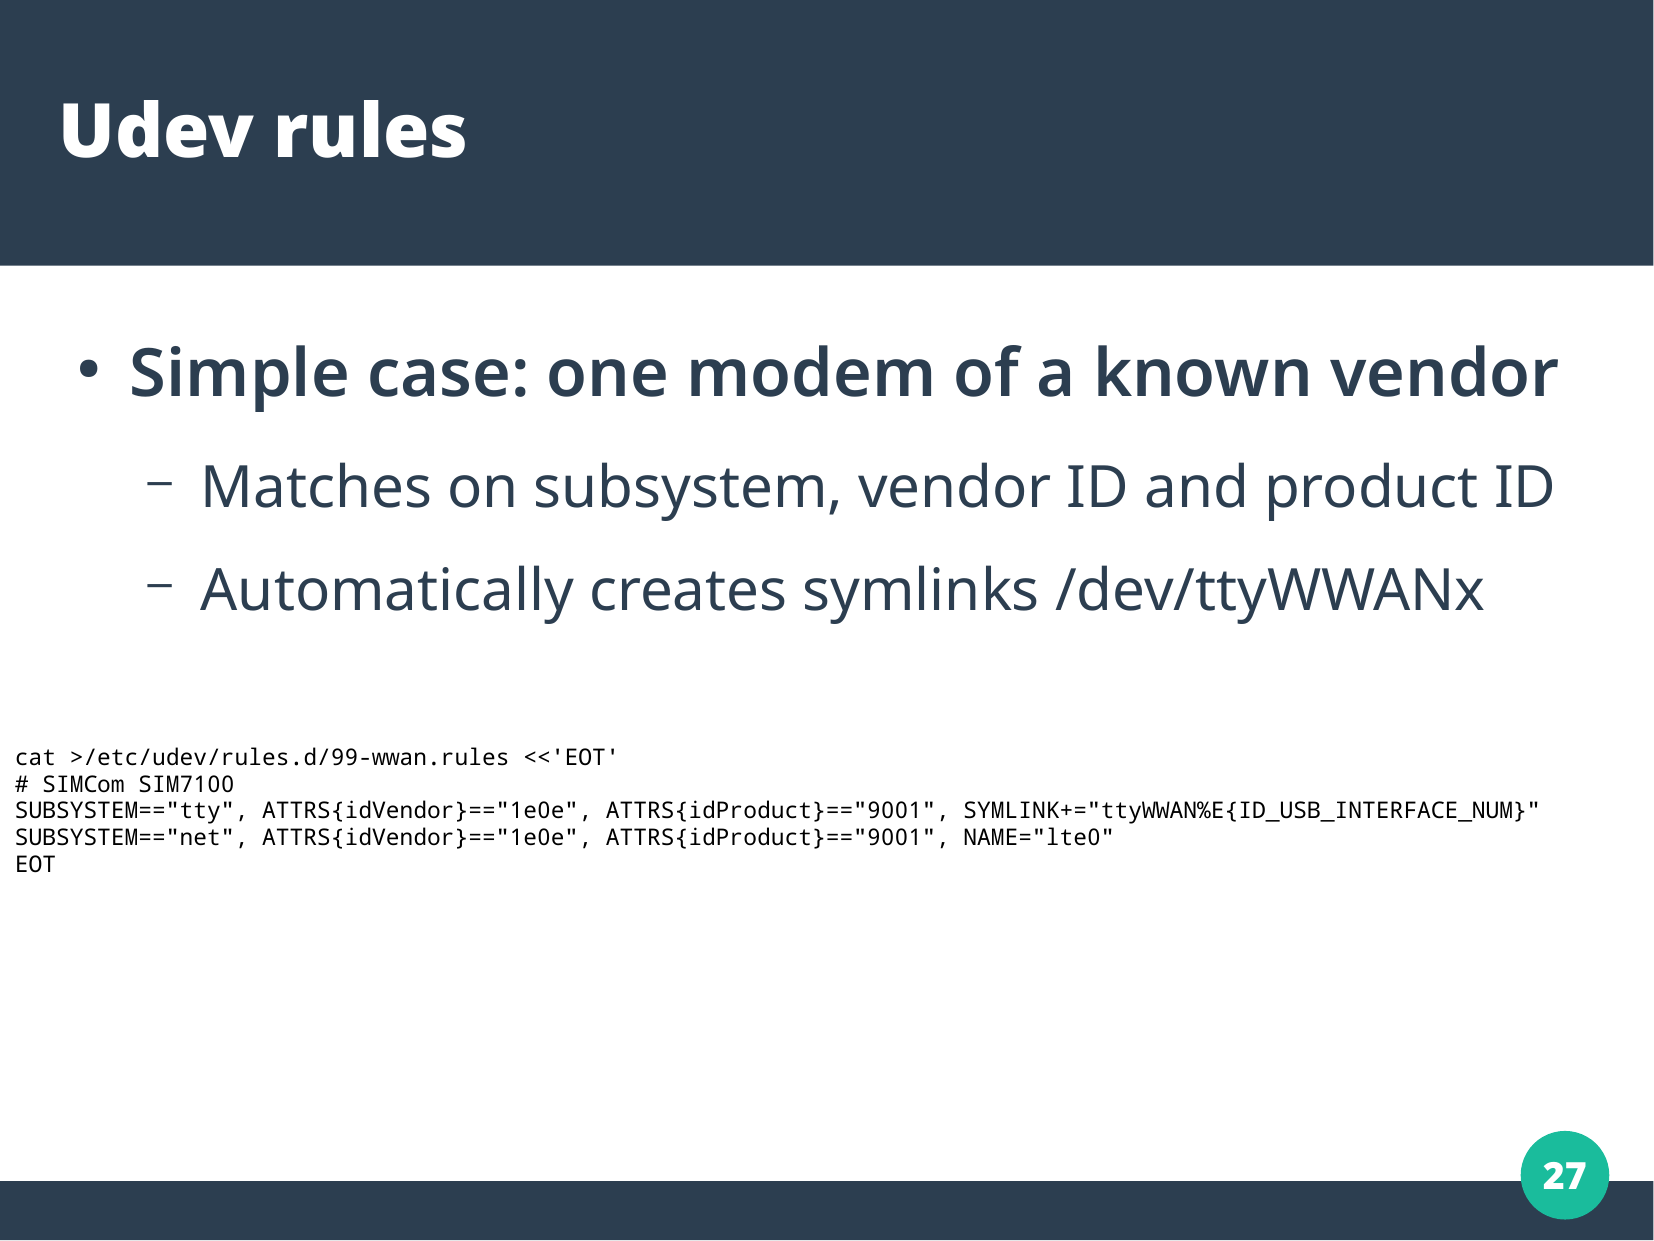

# Udev rules
Simple case: one modem of a known vendor
Matches on subsystem, vendor ID and product ID
Automatically creates symlinks /dev/ttyWWANx
cat >/etc/udev/rules.d/99-wwan.rules <<'EOT'
# SIMCom SIM7100
SUBSYSTEM=="tty", ATTRS{idVendor}=="1e0e", ATTRS{idProduct}=="9001", SYMLINK+="ttyWWAN%E{ID_USB_INTERFACE_NUM}"
SUBSYSTEM=="net", ATTRS{idVendor}=="1e0e", ATTRS{idProduct}=="9001", NAME="lte0"
EOT
27